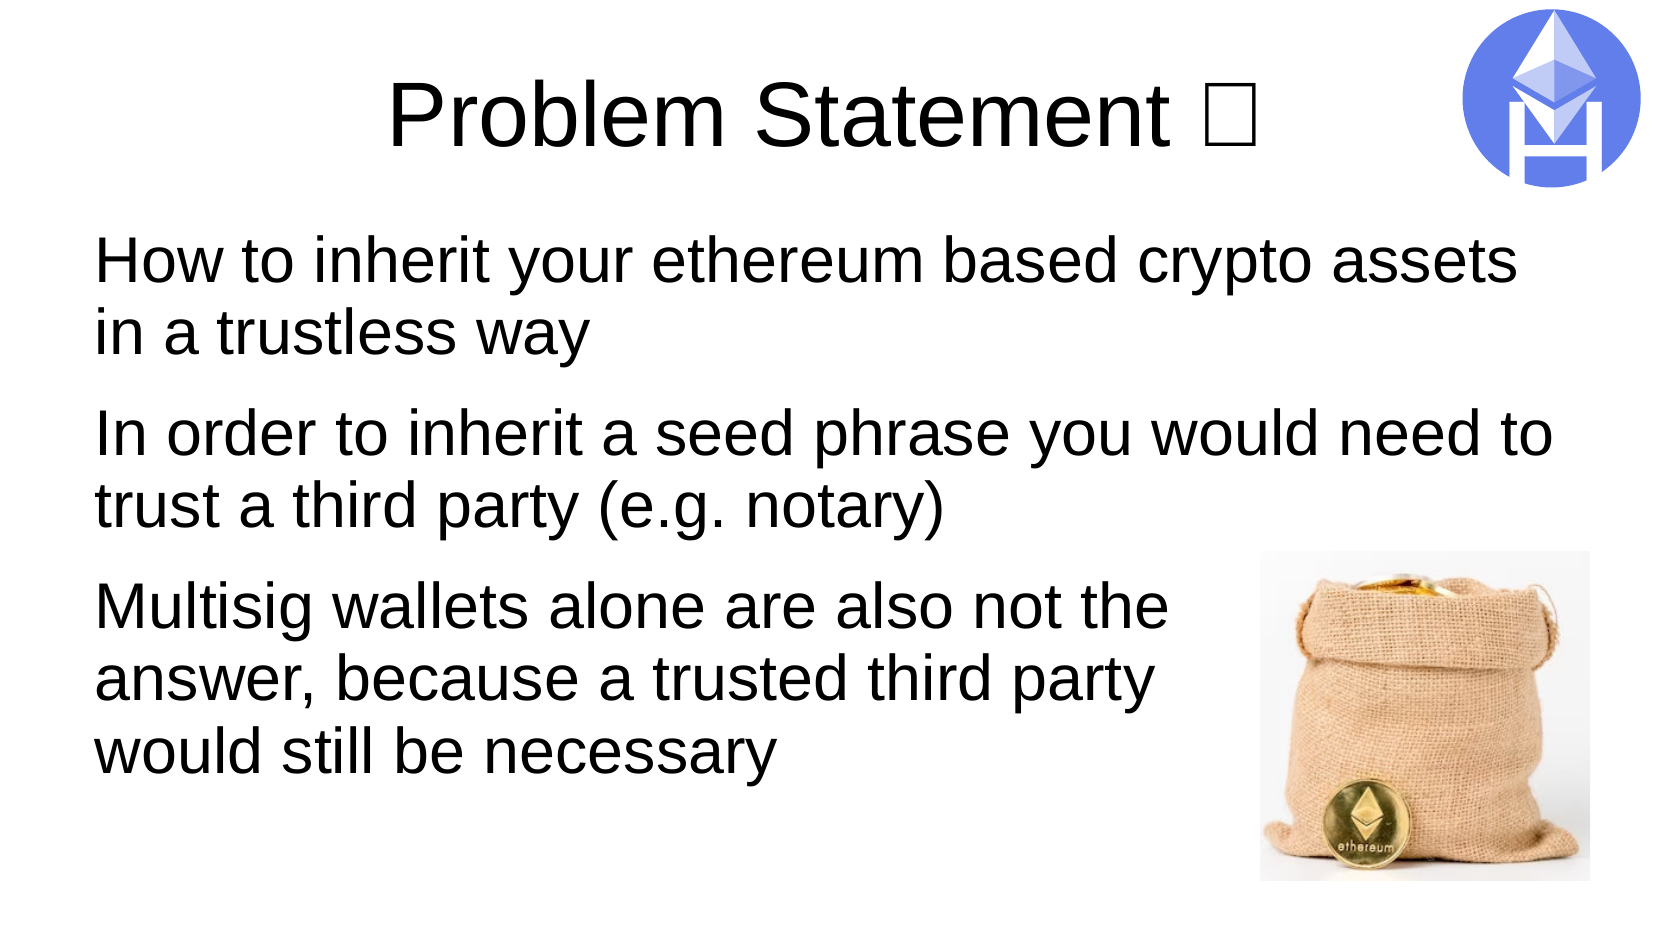

# Problem Statement ❌
How to inherit your ethereum based crypto assets in a trustless way
In order to inherit a seed phrase you would need to trust a third party (e.g. notary)
Multisig wallets alone are also not the
answer, because a trusted third party
would still be necessary